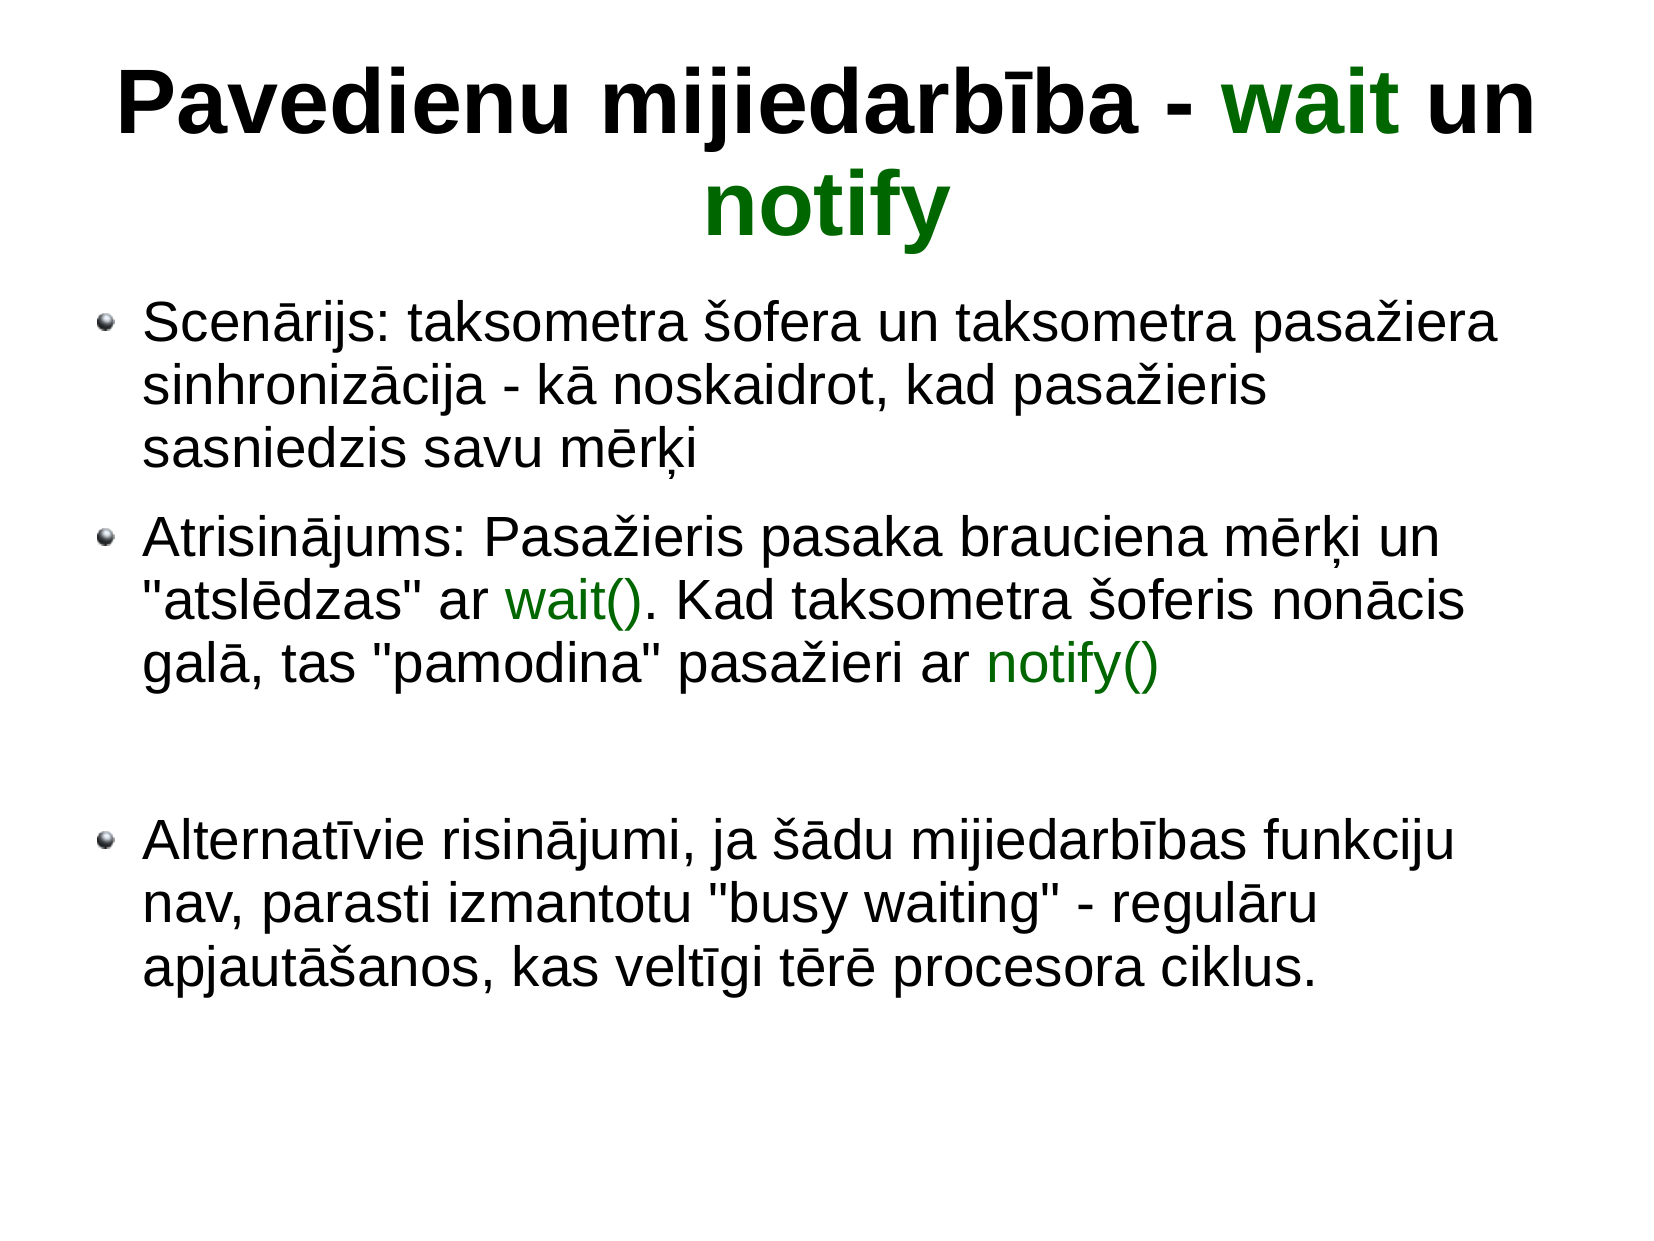

# Pavedienu mijiedarbība - wait un notify
Scenārijs: taksometra šofera un taksometra pasažiera sinhronizācija - kā noskaidrot, kad pasažieris sasniedzis savu mērķi
Atrisinājums: Pasažieris pasaka brauciena mērķi un "atslēdzas" ar wait(). Kad taksometra šoferis nonācis galā, tas "pamodina" pasažieri ar notify()
Alternatīvie risinājumi, ja šādu mijiedarbības funkciju nav, parasti izmantotu "busy waiting" - regulāru apjautāšanos, kas veltīgi tērē procesora ciklus.